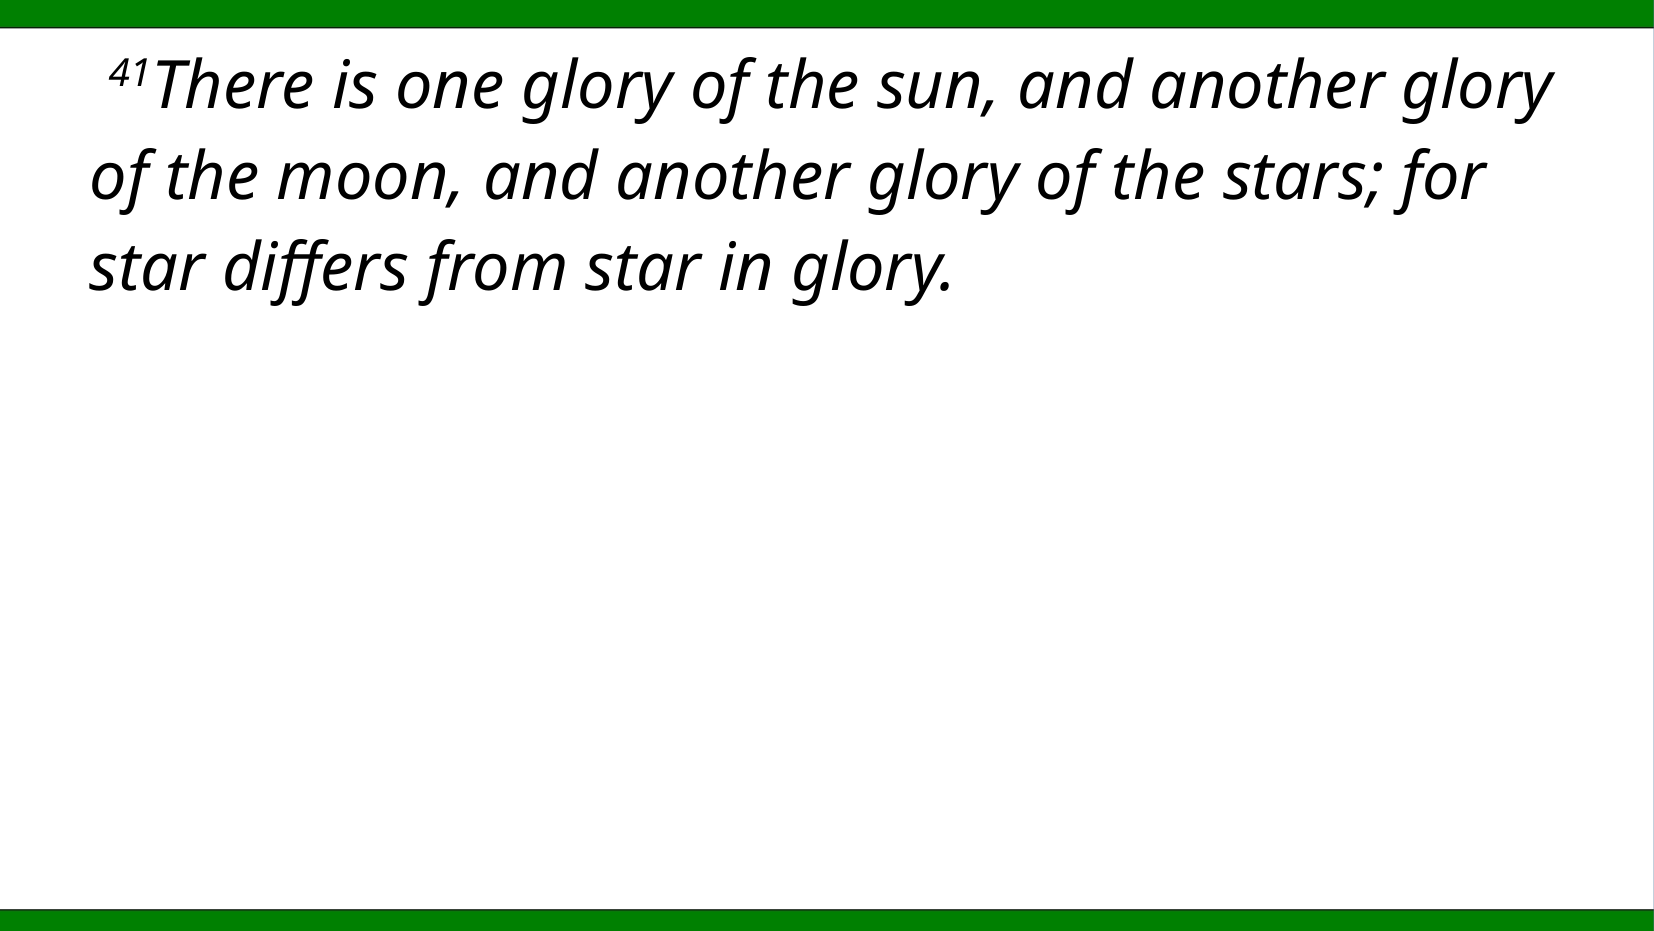

41There is one glory of the sun, and another glory of the moon, and another glory of the stars; for star differs from star in glory.